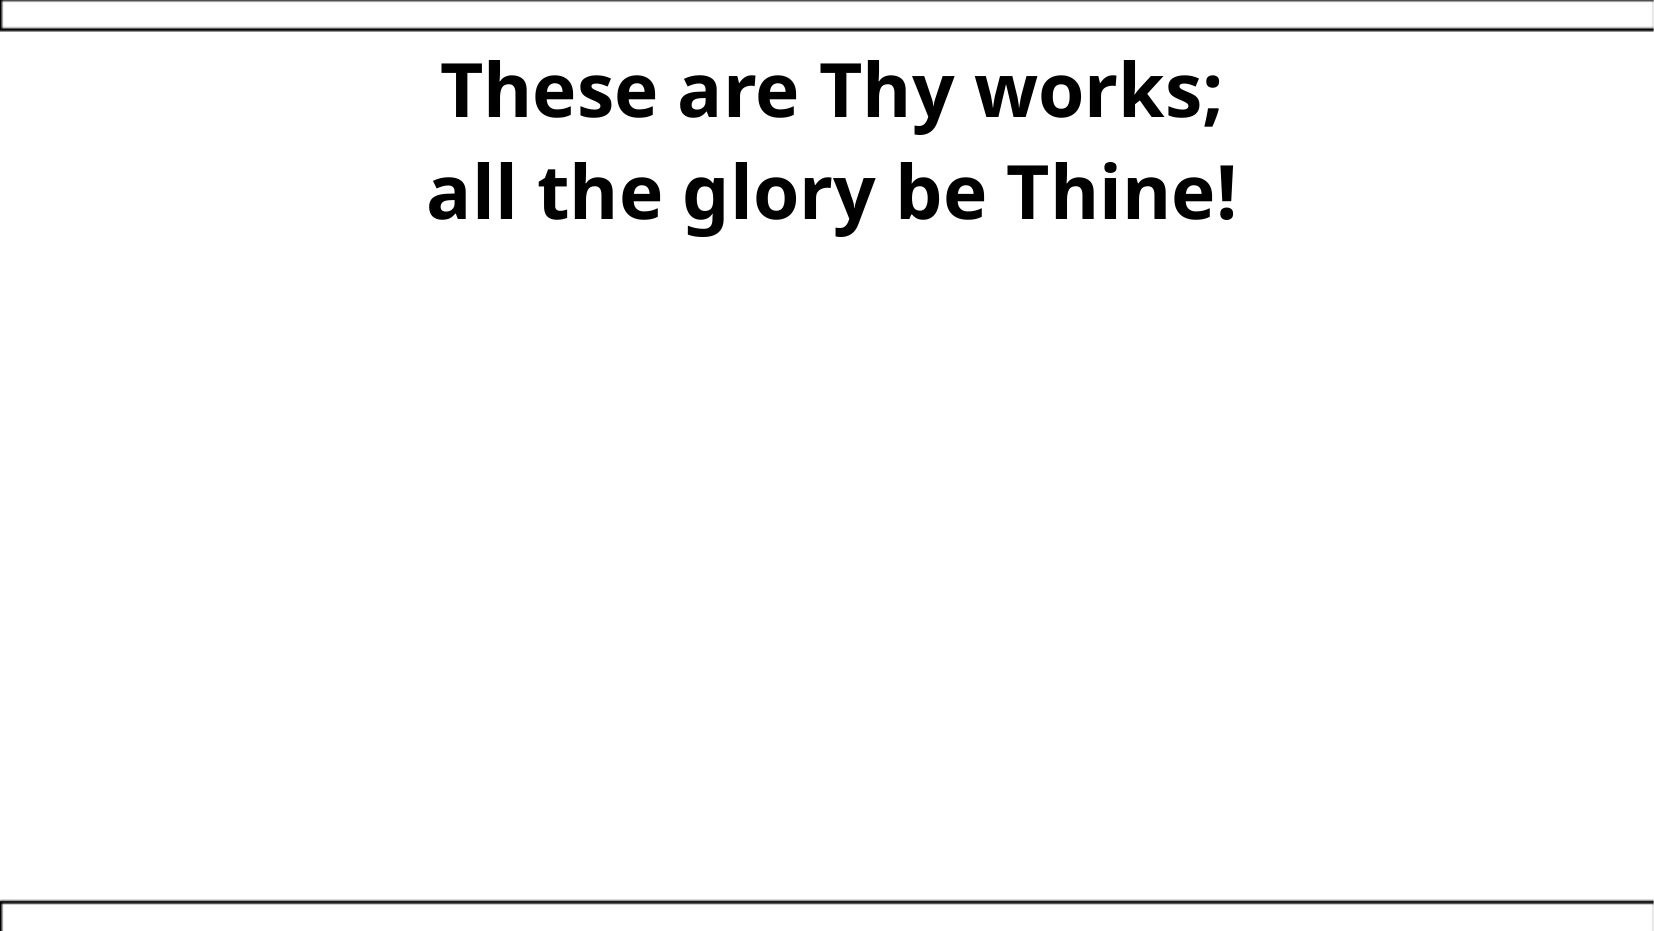

These are Thy works;
all the glory be Thine!